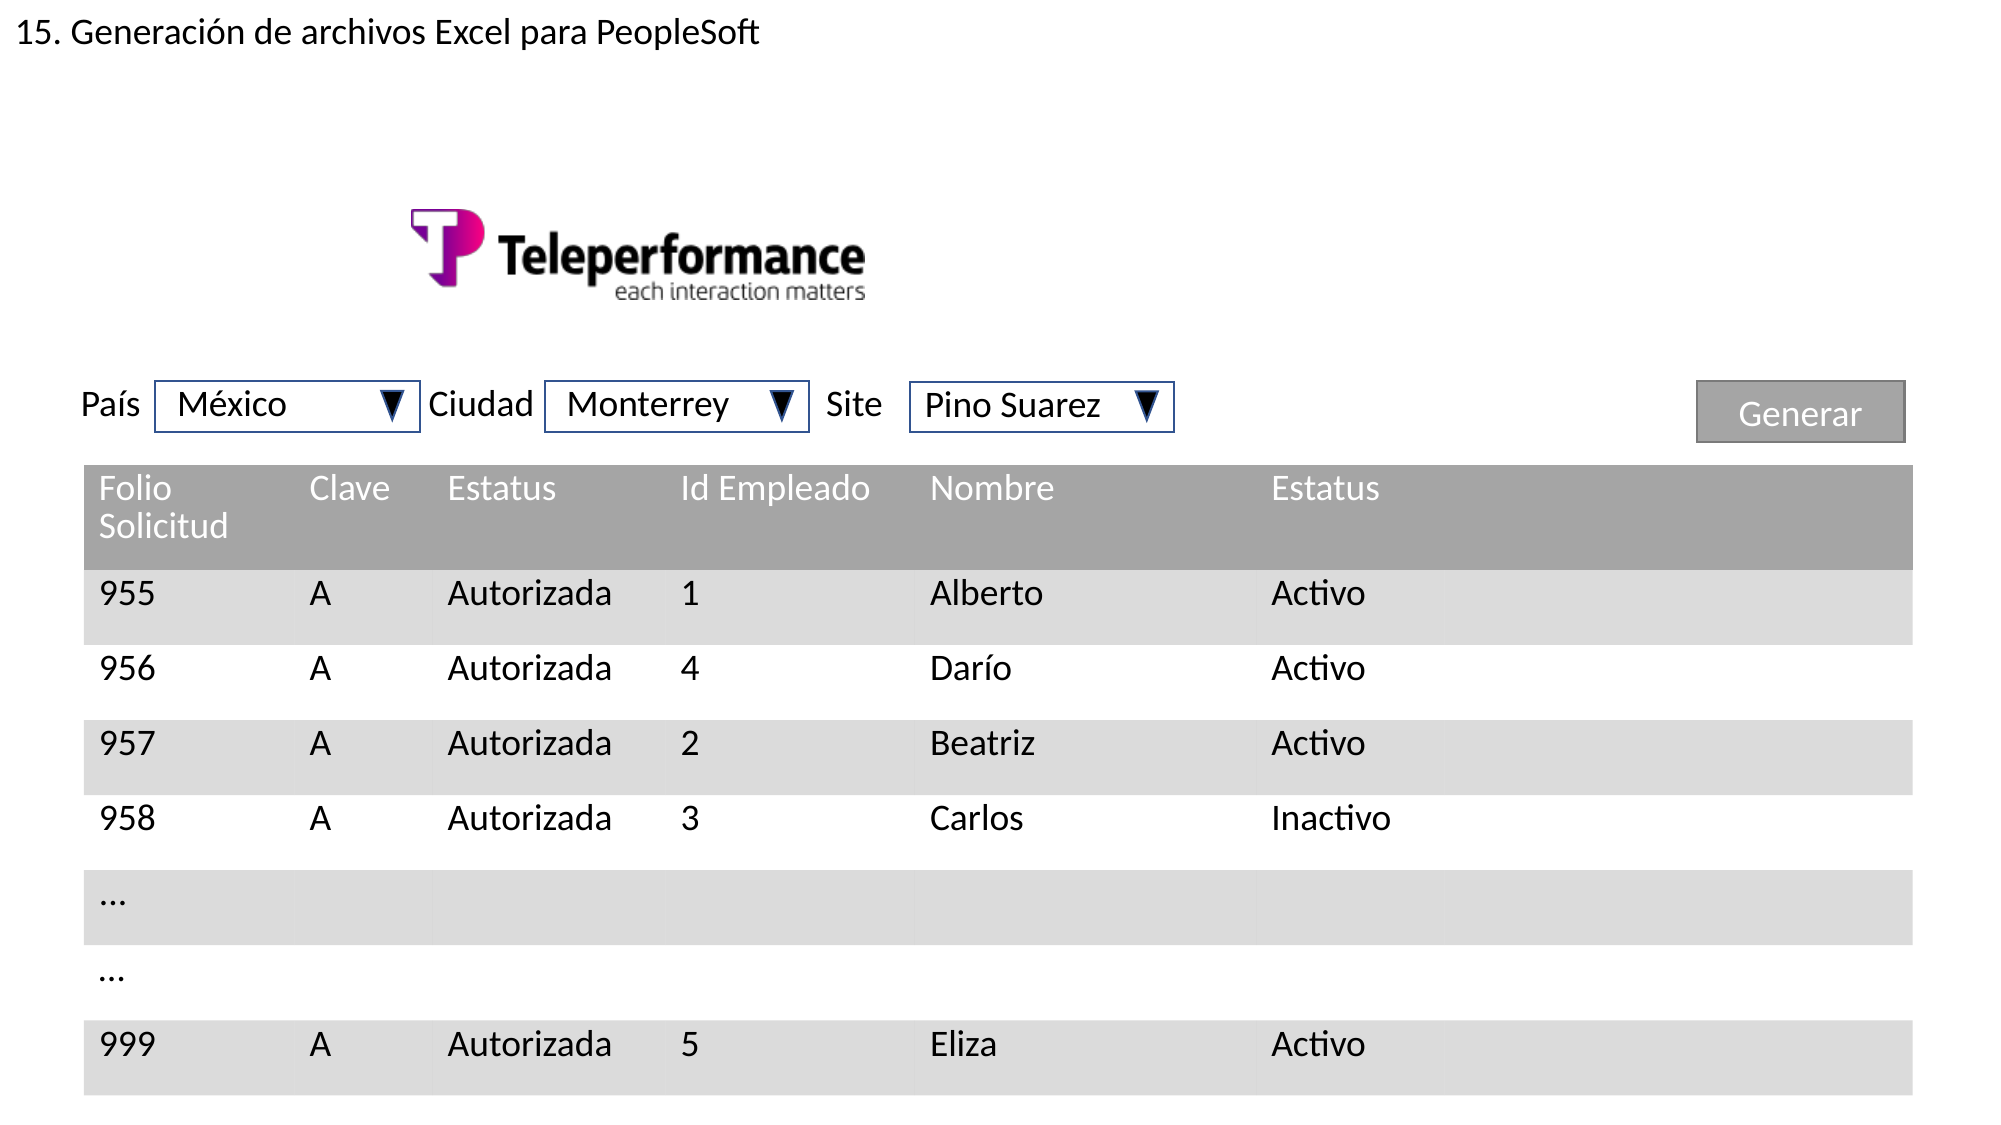

15. Generación de archivos Excel para PeopleSoft
País
México
Ciudad
Monterrey
Site
Pino Suarez
Generar
| Folio Solicitud | Clave | Estatus | Id Empleado | Nombre | Estatus | |
| --- | --- | --- | --- | --- | --- | --- |
| 955 | A | Autorizada | 1 | Alberto | Activo | |
| 956 | A | Autorizada | 4 | Darío | Activo | |
| 957 | A | Autorizada | 2 | Beatriz | Activo | |
| 958 | A | Autorizada | 3 | Carlos | Inactivo | |
| ... | | | | | | |
| … | | | | | | |
| 999 | A | Autorizada | 5 | Eliza | Activo | |
| … | | | | | | |
| … | | | | | | |